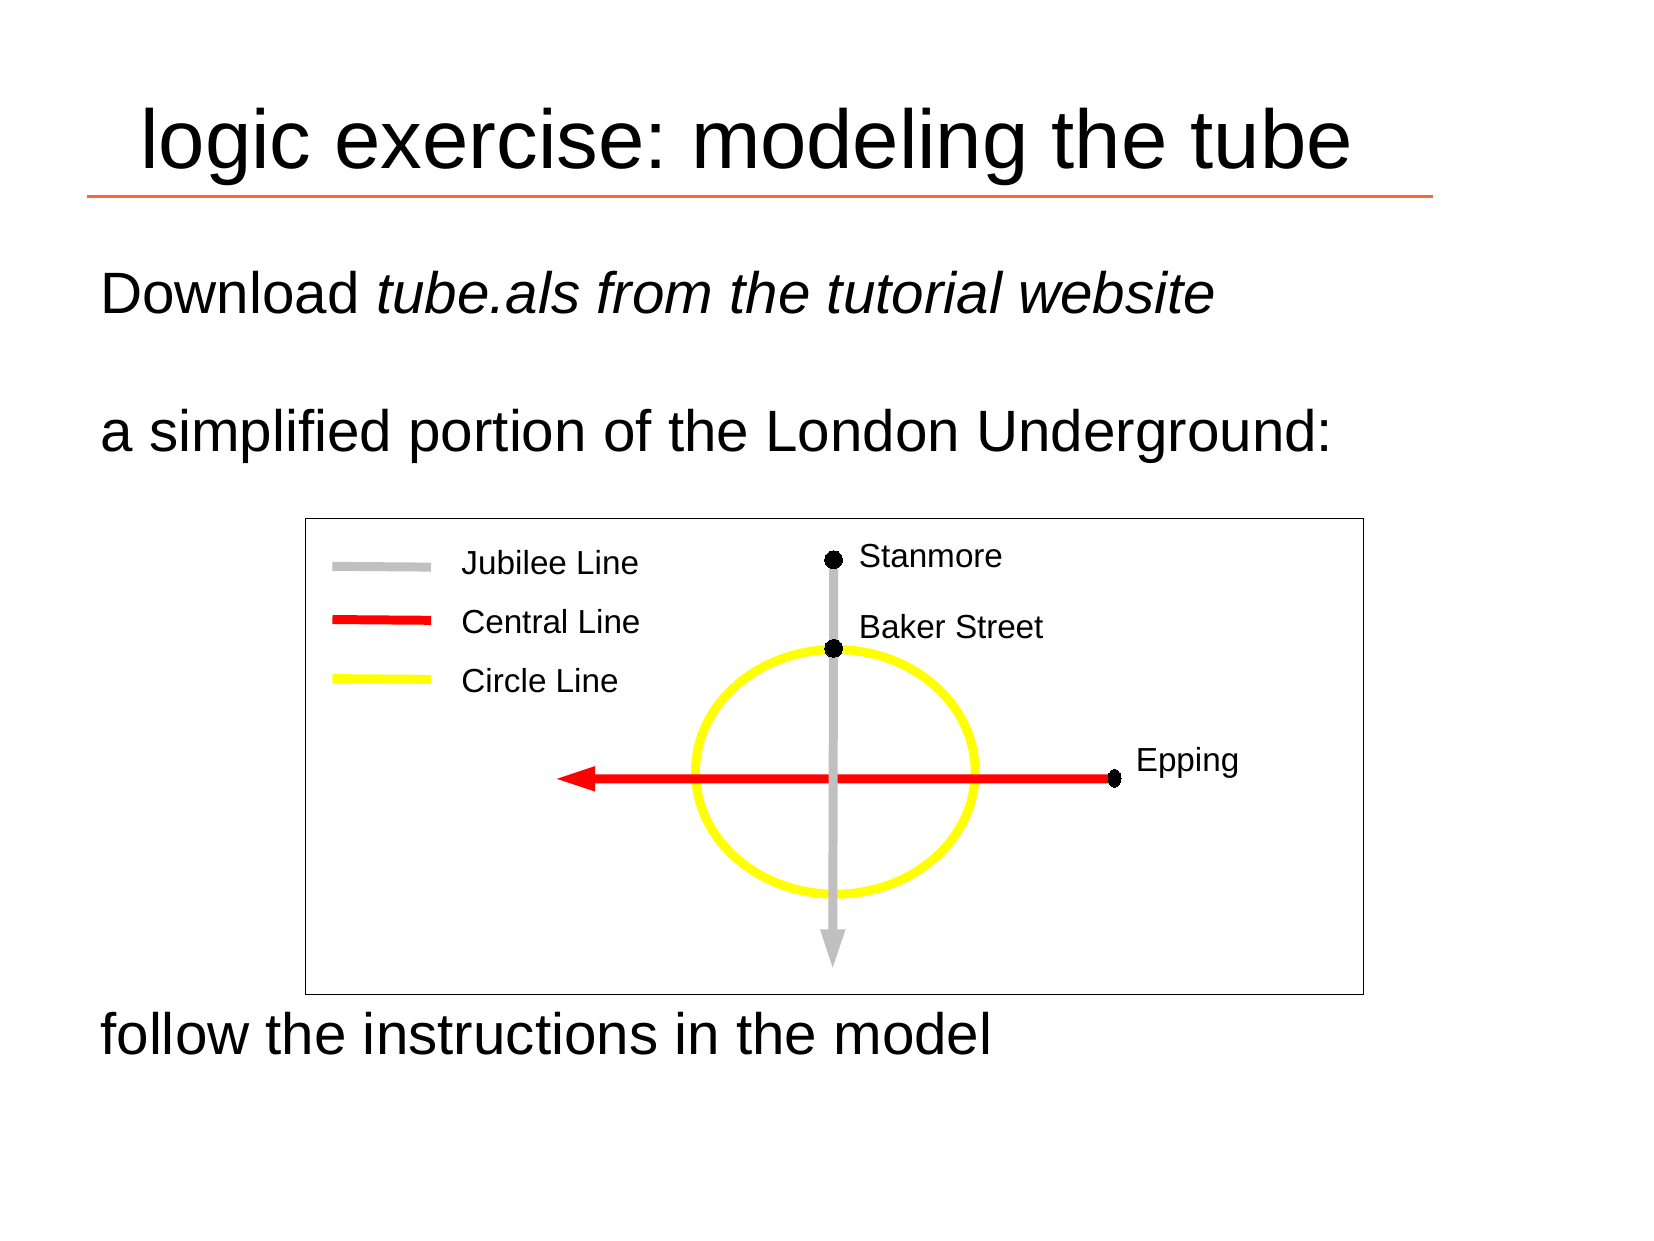

# logic exercise: modeling the tube
Download tube.als from the tutorial website
a simplified portion of the London Underground:
follow the instructions in the model
Stanmore
Jubilee Line
Central Line
Baker Street
Circle Line
Epping